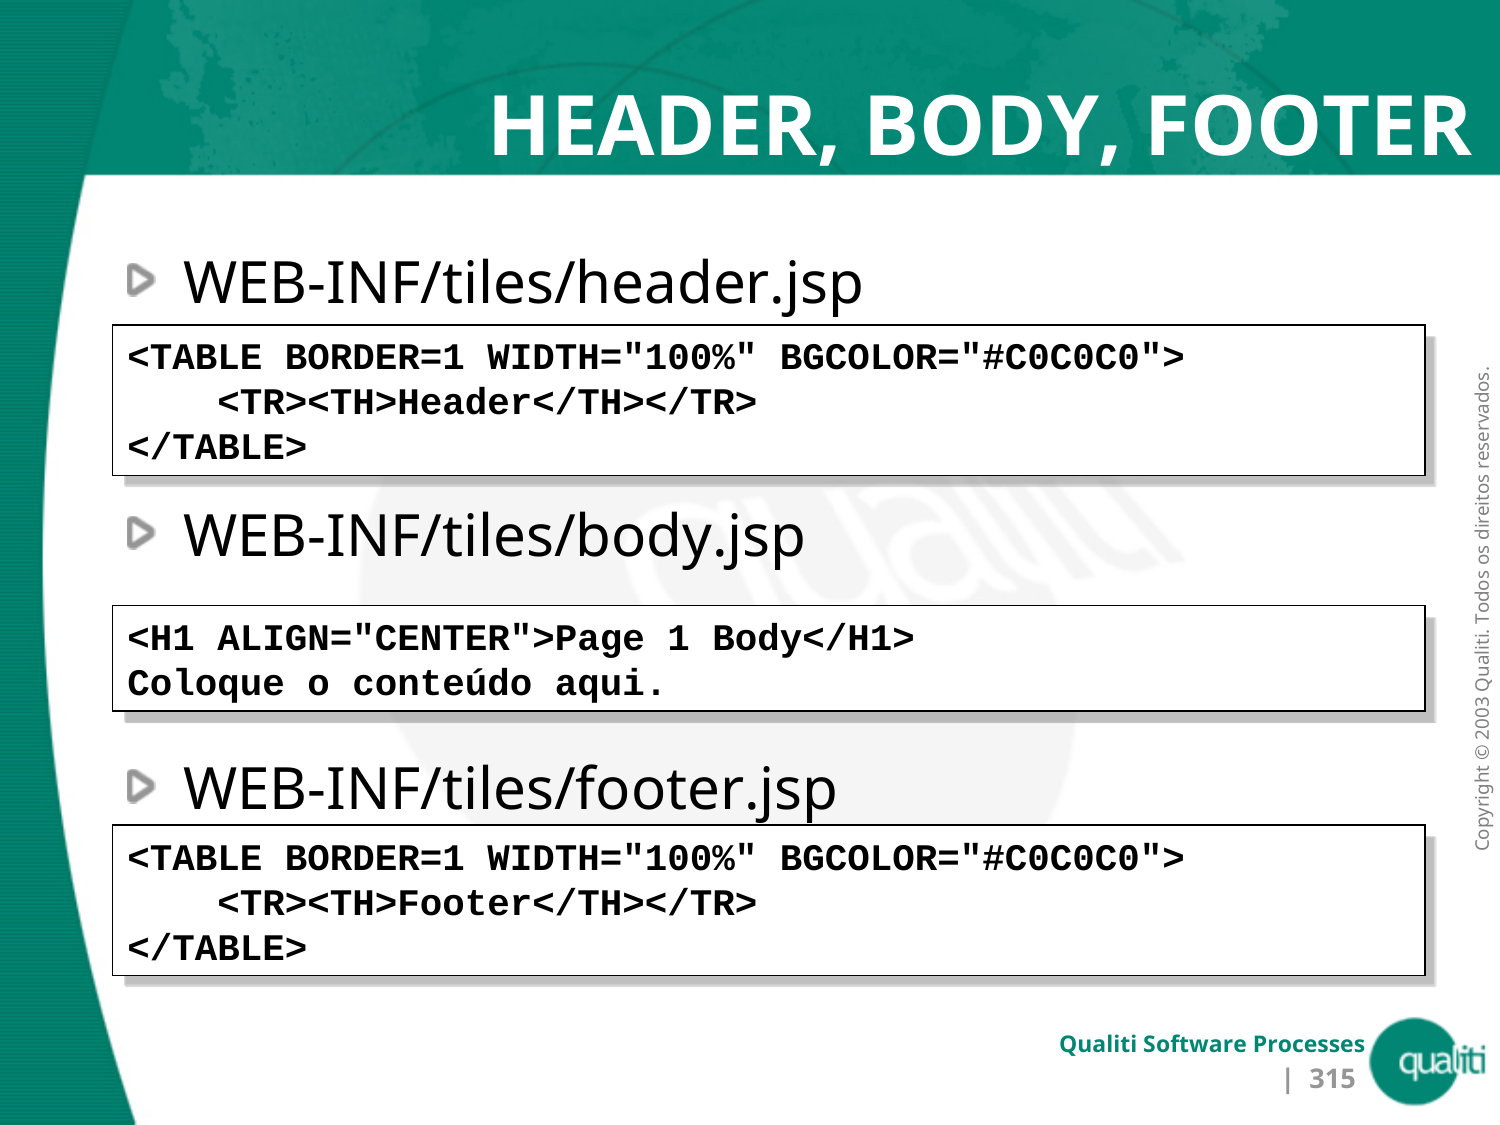

# HEADER, BODY, FOOTER
WEB-INF/tiles/header.jsp
WEB-INF/tiles/body.jsp
WEB-INF/tiles/footer.jsp
<TABLE BORDER=1 WIDTH="100%" BGCOLOR="#C0C0C0">
 <TR><TH>Header</TH></TR>
</TABLE>
<H1 ALIGN="CENTER">Page 1 Body</H1>
Coloque o conteúdo aqui.
<TABLE BORDER=1 WIDTH="100%" BGCOLOR="#C0C0C0">
 <TR><TH>Footer</TH></TR>
</TABLE>